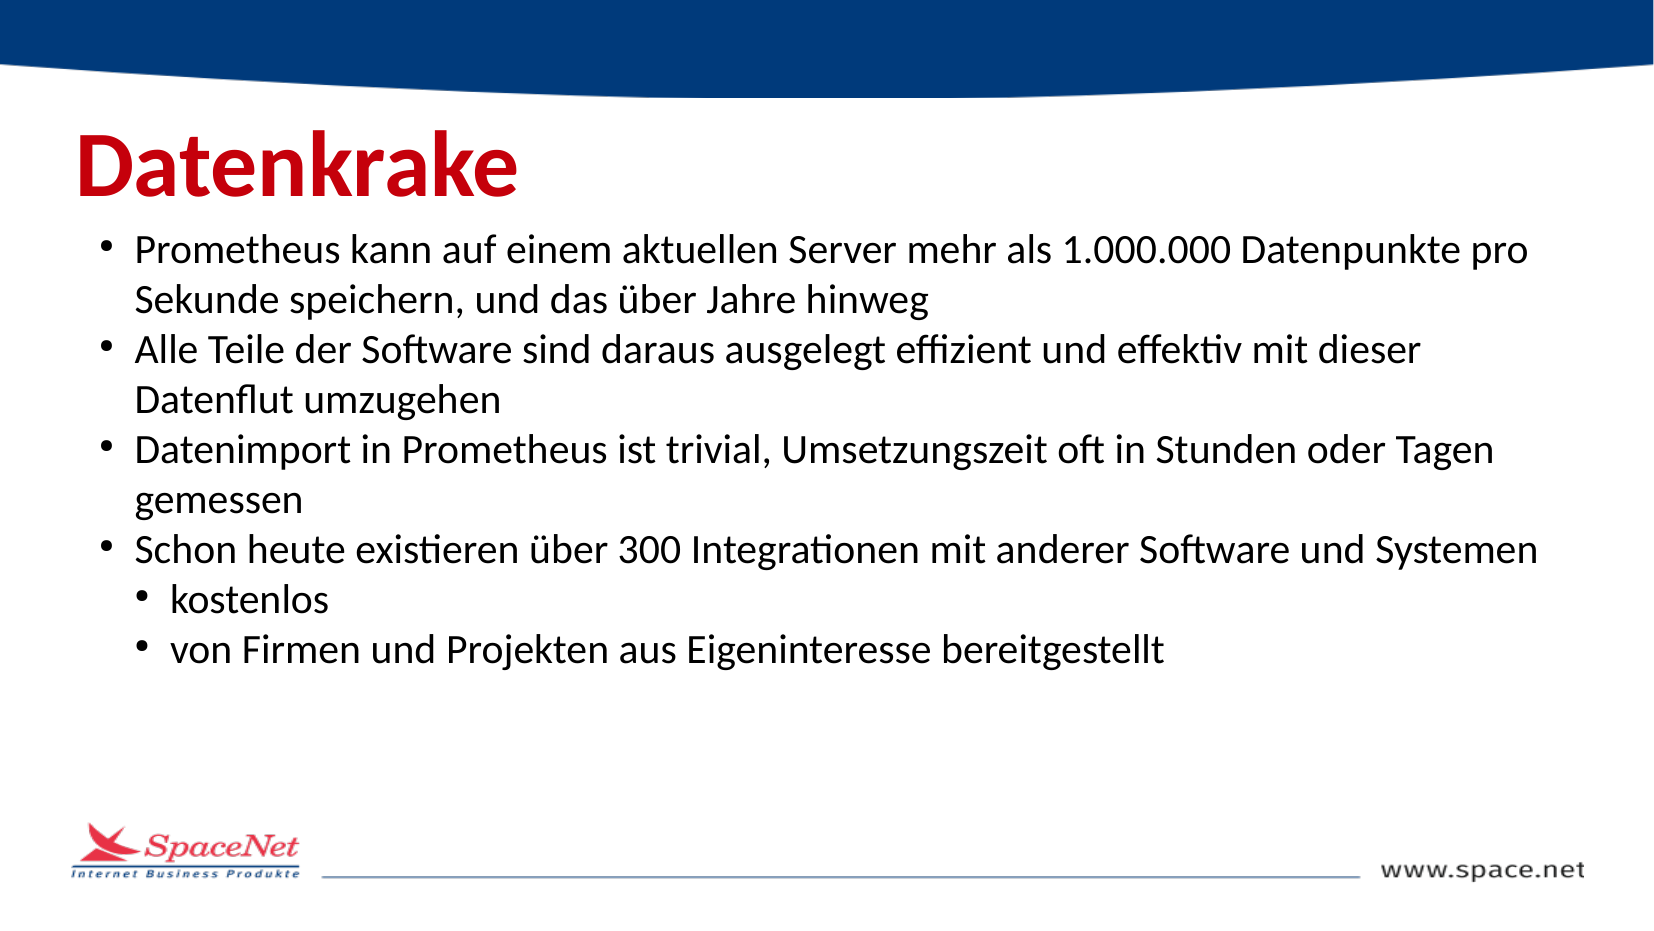

Datenkrake
Prometheus kann auf einem aktuellen Server mehr als 1.000.000 Datenpunkte pro Sekunde speichern, und das über Jahre hinweg
Alle Teile der Software sind daraus ausgelegt effizient und effektiv mit dieser Datenflut umzugehen
Datenimport in Prometheus ist trivial, Umsetzungszeit oft in Stunden oder Tagen gemessen
Schon heute existieren über 300 Integrationen mit anderer Software und Systemen
kostenlos
von Firmen und Projekten aus Eigeninteresse bereitgestellt